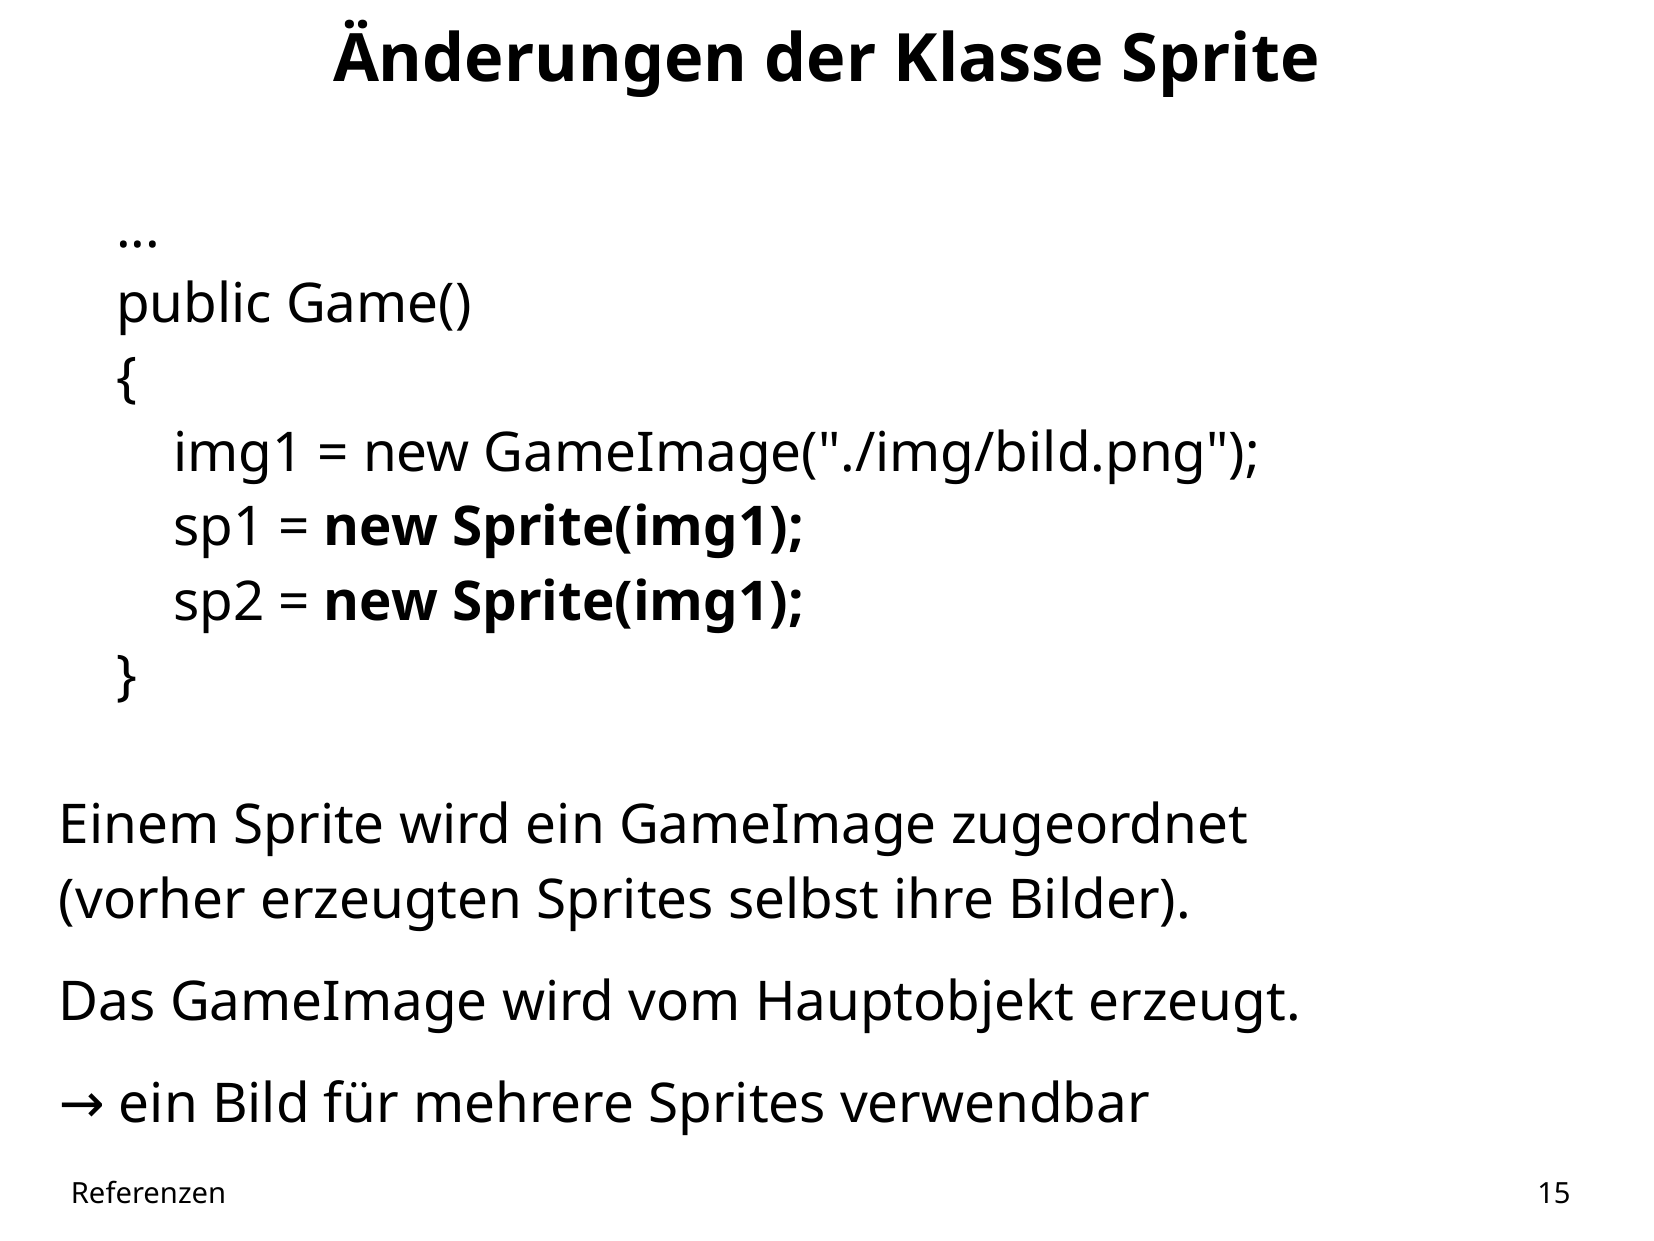

# Änderungen der Klasse Sprite
 ...
 public Game()
 {
 img1 = new GameImage("./img/bild.png");
 sp1 = new Sprite(img1);
 sp2 = new Sprite(img1);
 }
Einem Sprite wird ein GameImage zugeordnet
(vorher erzeugten Sprites selbst ihre Bilder).
Das GameImage wird vom Hauptobjekt erzeugt.
→ ein Bild für mehrere Sprites verwendbar
Referenzen
15